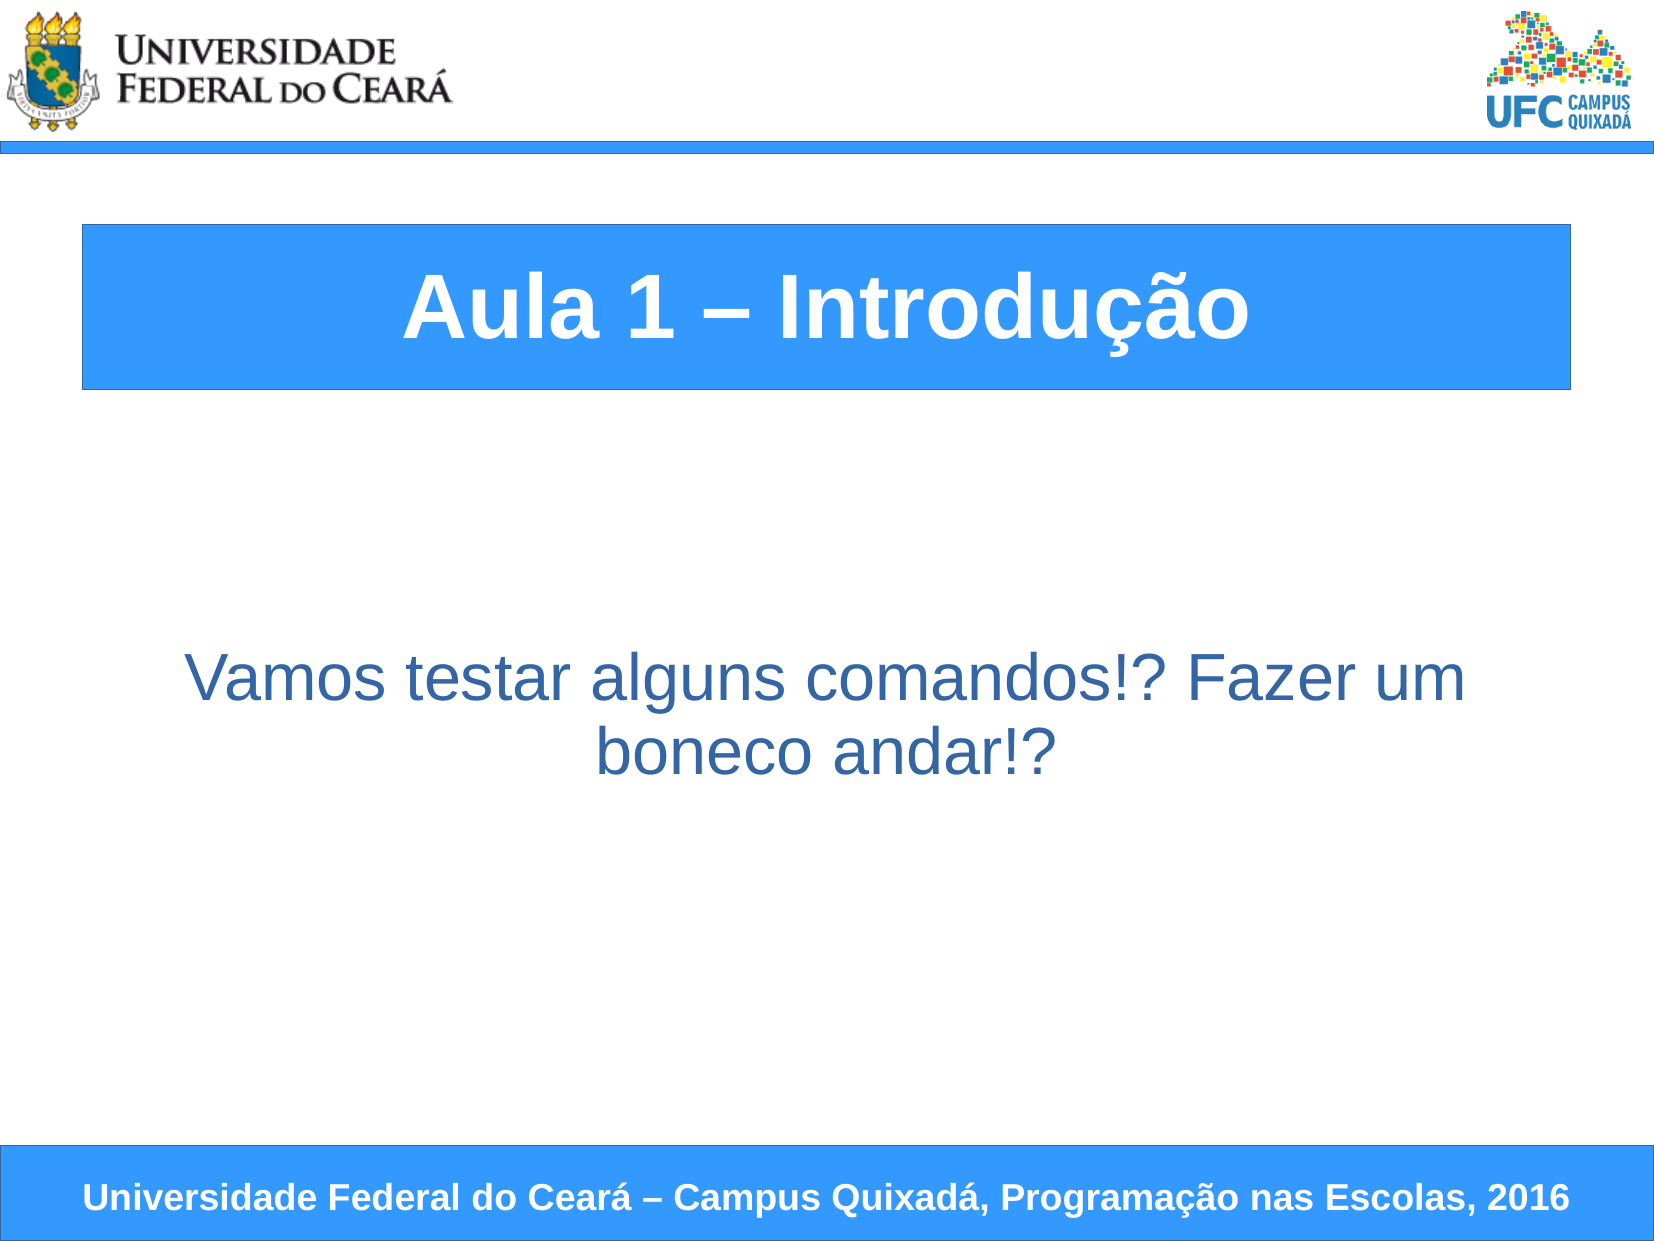

Aula 1 – Introdução
# Vamos testar alguns comandos!? Fazer um boneco andar!?
Universidade Federal do Ceará – Campus Quixadá, Programação nas Escolas, 2016